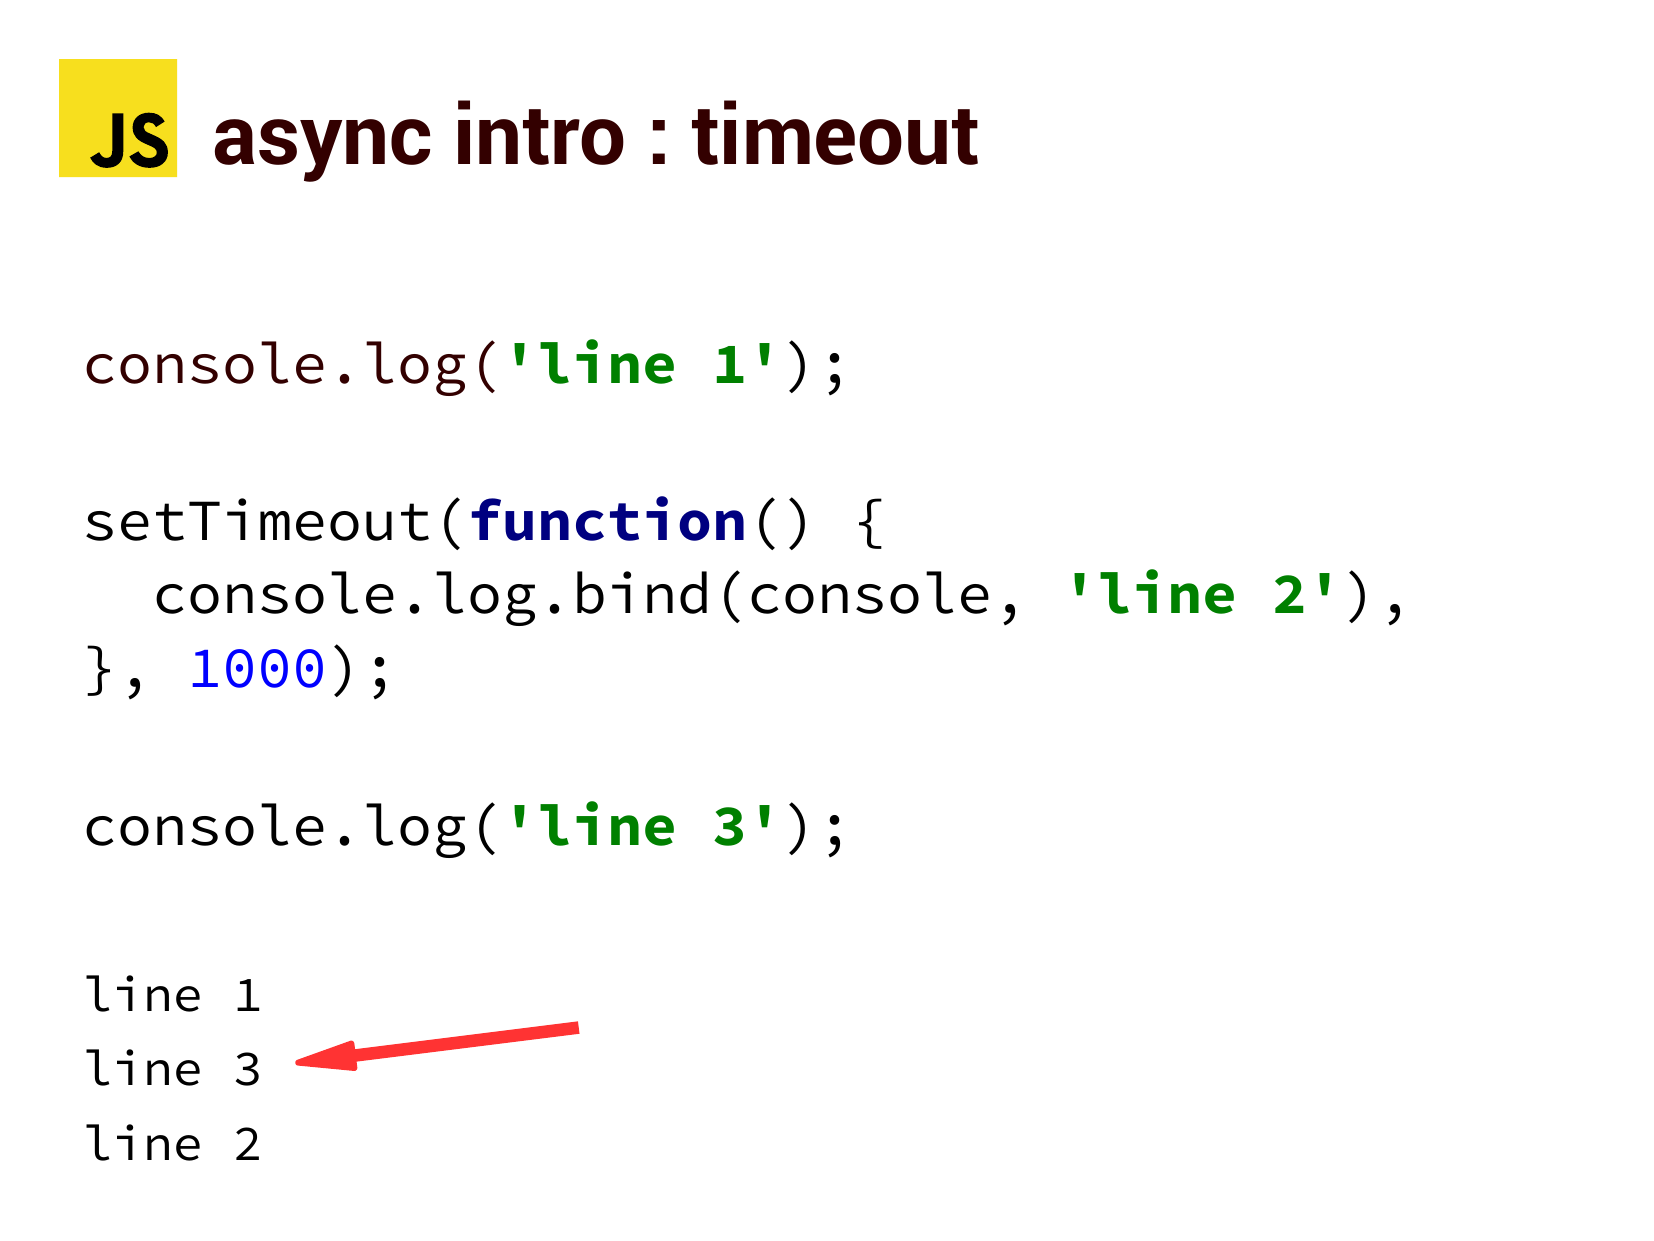

# async intro : timeout
console.log('line 1');
setTimeout(function() {
 console.log.bind(console, 'line 2'),
}, 1000);
console.log('line 3');
line 1
line 3
line 2